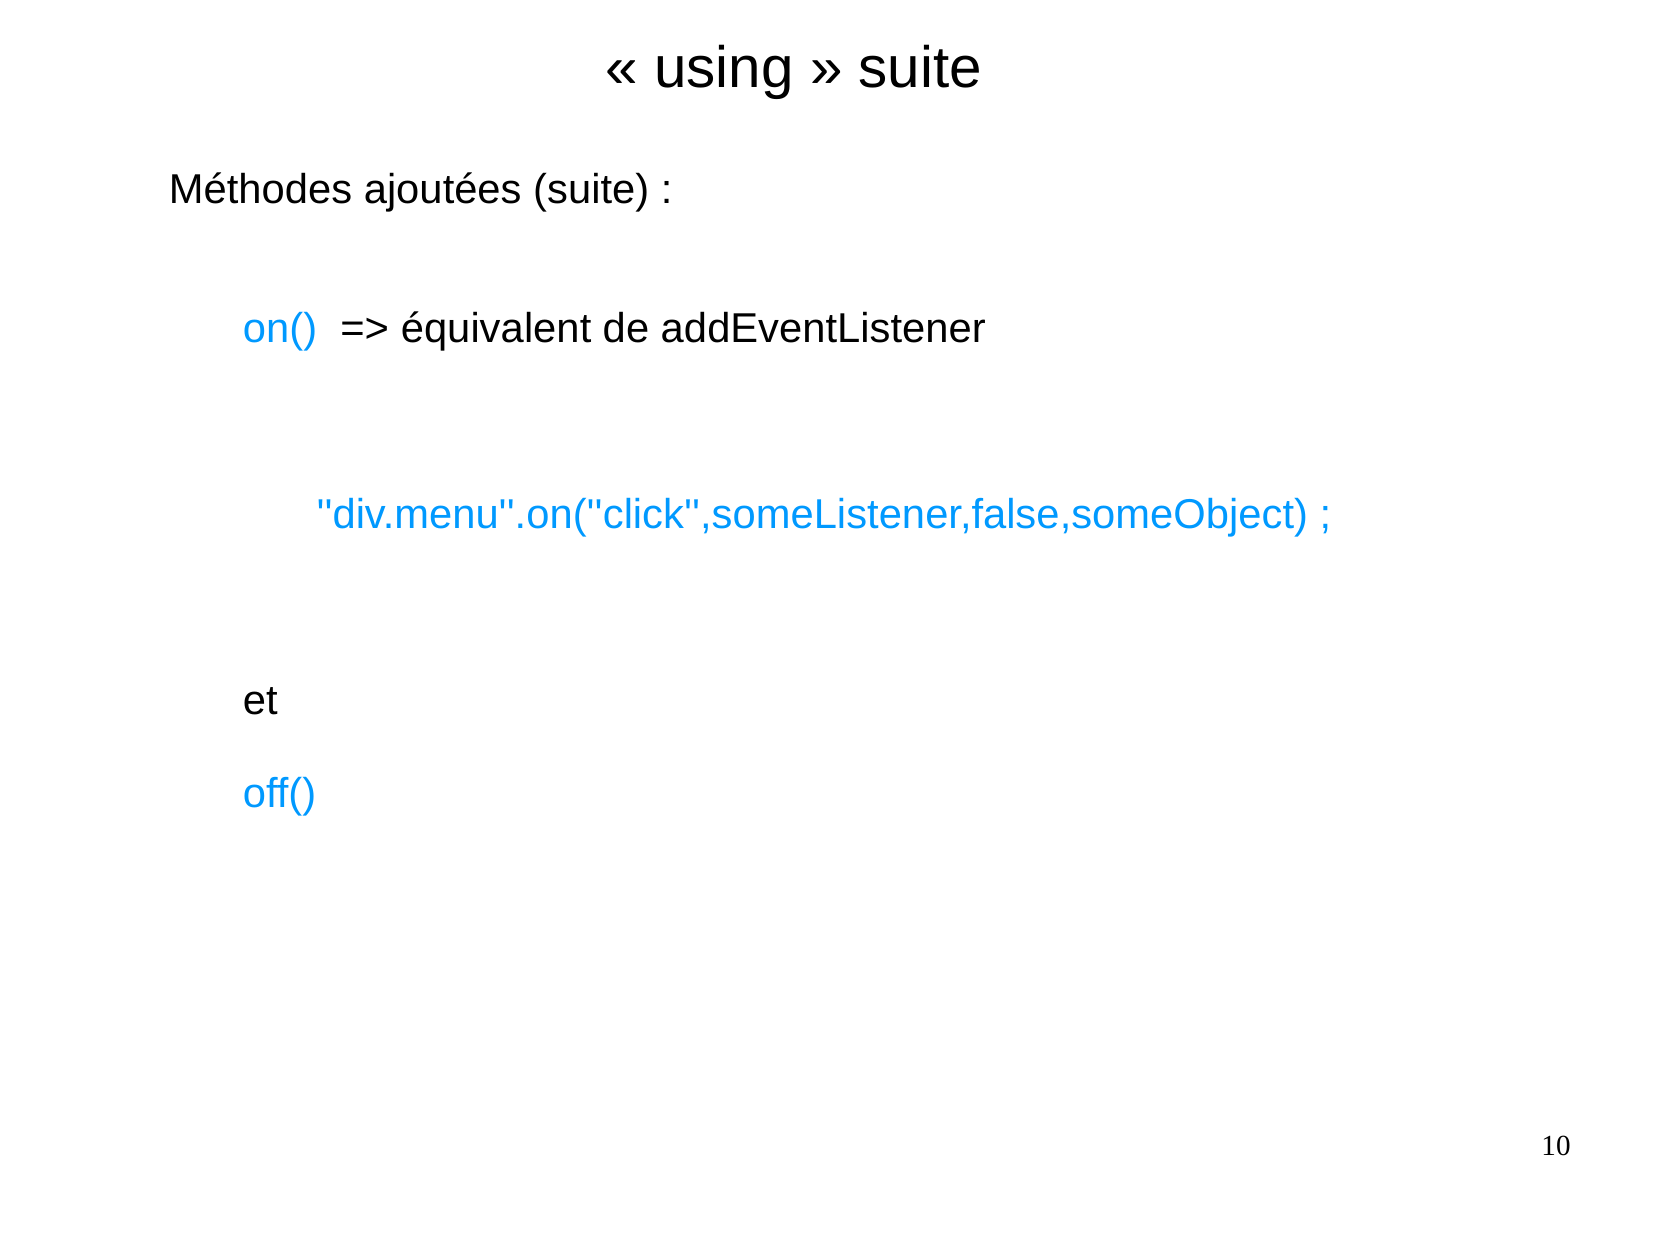

« using » suite
	Méthodes ajoutées (suite) :
		on() => équivalent de addEventListener
			''div.menu''.on(''click'',someListener,false,someObject) ;
		et
		off()
10